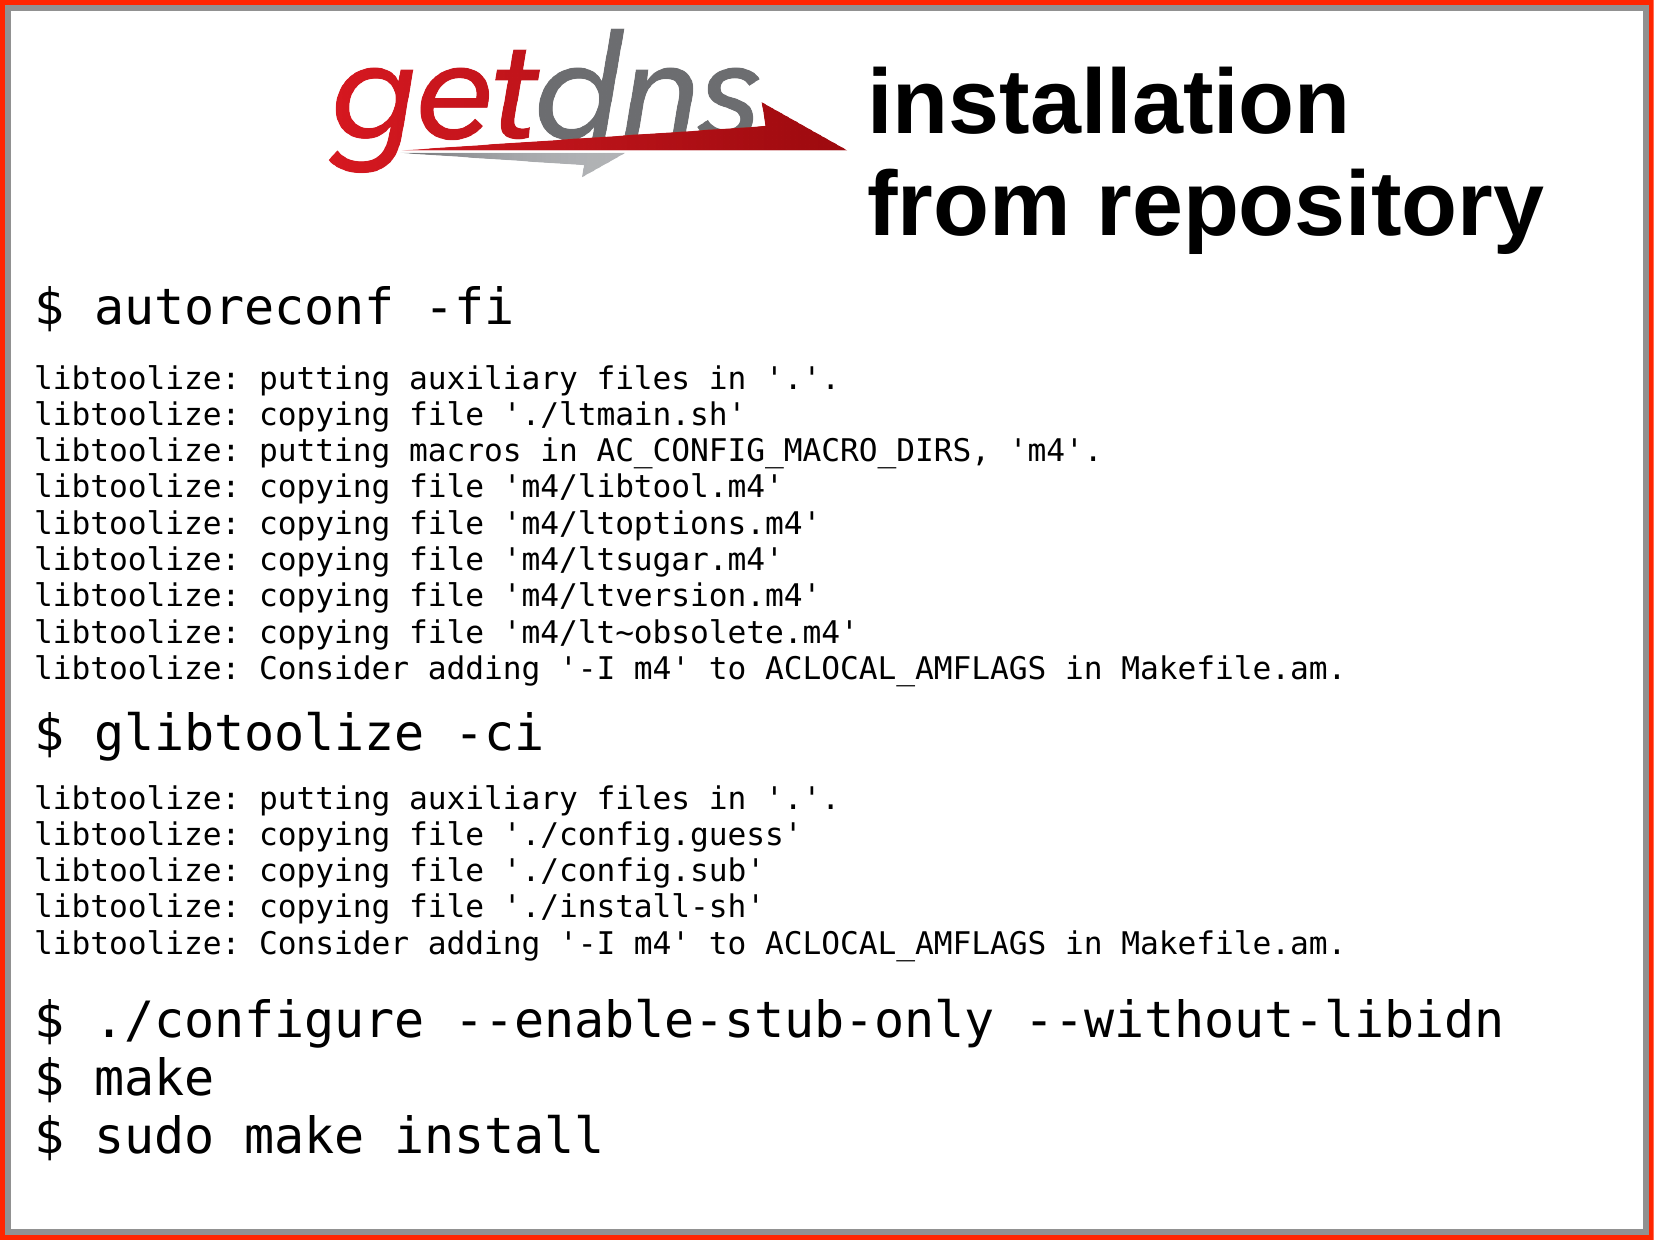

# installation from repository
$ autoreconf -fi
libtoolize: putting auxiliary files in '.'.
libtoolize: copying file './ltmain.sh'
libtoolize: putting macros in AC_CONFIG_MACRO_DIRS, 'm4'.
libtoolize: copying file 'm4/libtool.m4'
libtoolize: copying file 'm4/ltoptions.m4'
libtoolize: copying file 'm4/ltsugar.m4'
libtoolize: copying file 'm4/ltversion.m4'
libtoolize: copying file 'm4/lt~obsolete.m4'
libtoolize: Consider adding '-I m4' to ACLOCAL_AMFLAGS in Makefile.am.
$ glibtoolize -ci
libtoolize: putting auxiliary files in '.'.
libtoolize: copying file './config.guess'
libtoolize: copying file './config.sub'
libtoolize: copying file './install-sh'
libtoolize: Consider adding '-I m4' to ACLOCAL_AMFLAGS in Makefile.am.
$ ./configure --enable-stub-only --without-libidn
$ make
$ sudo make install